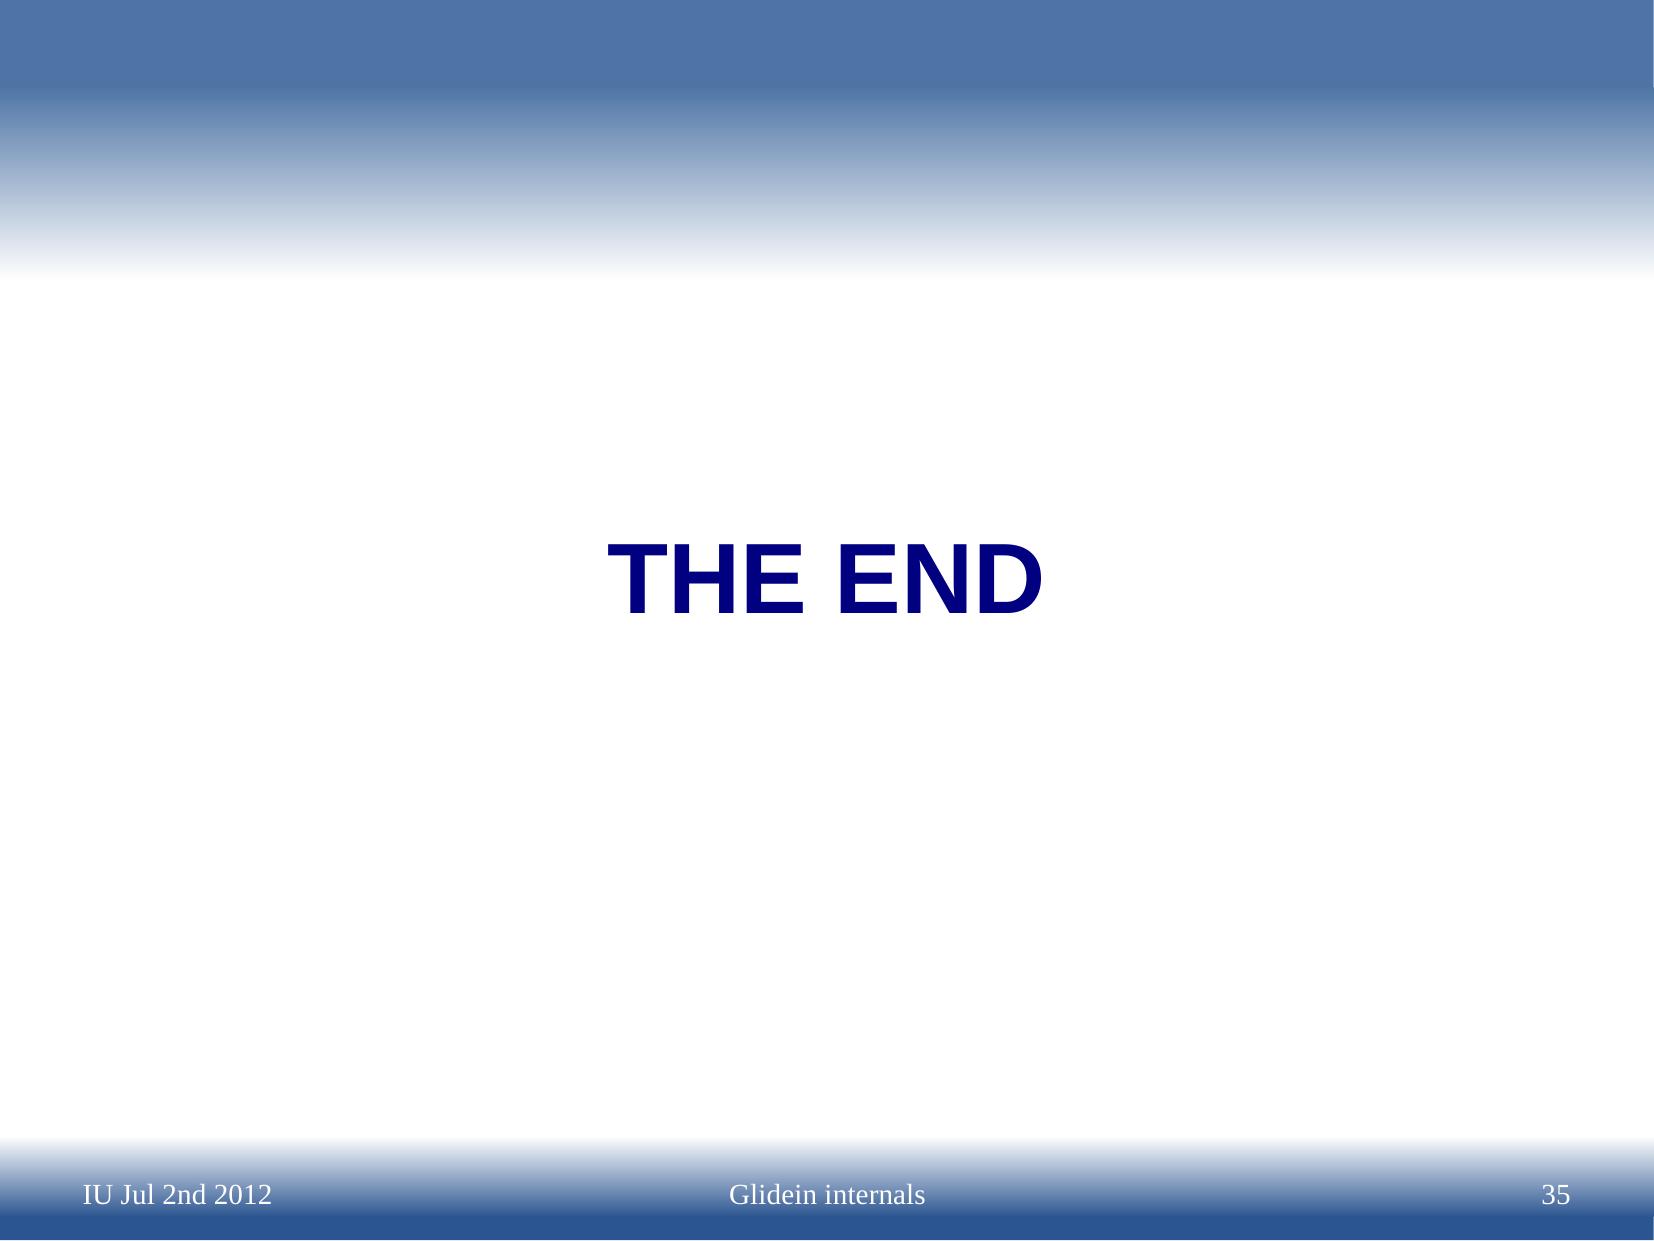

# THE END
IU Jul 2nd 2012
Glidein internals
35